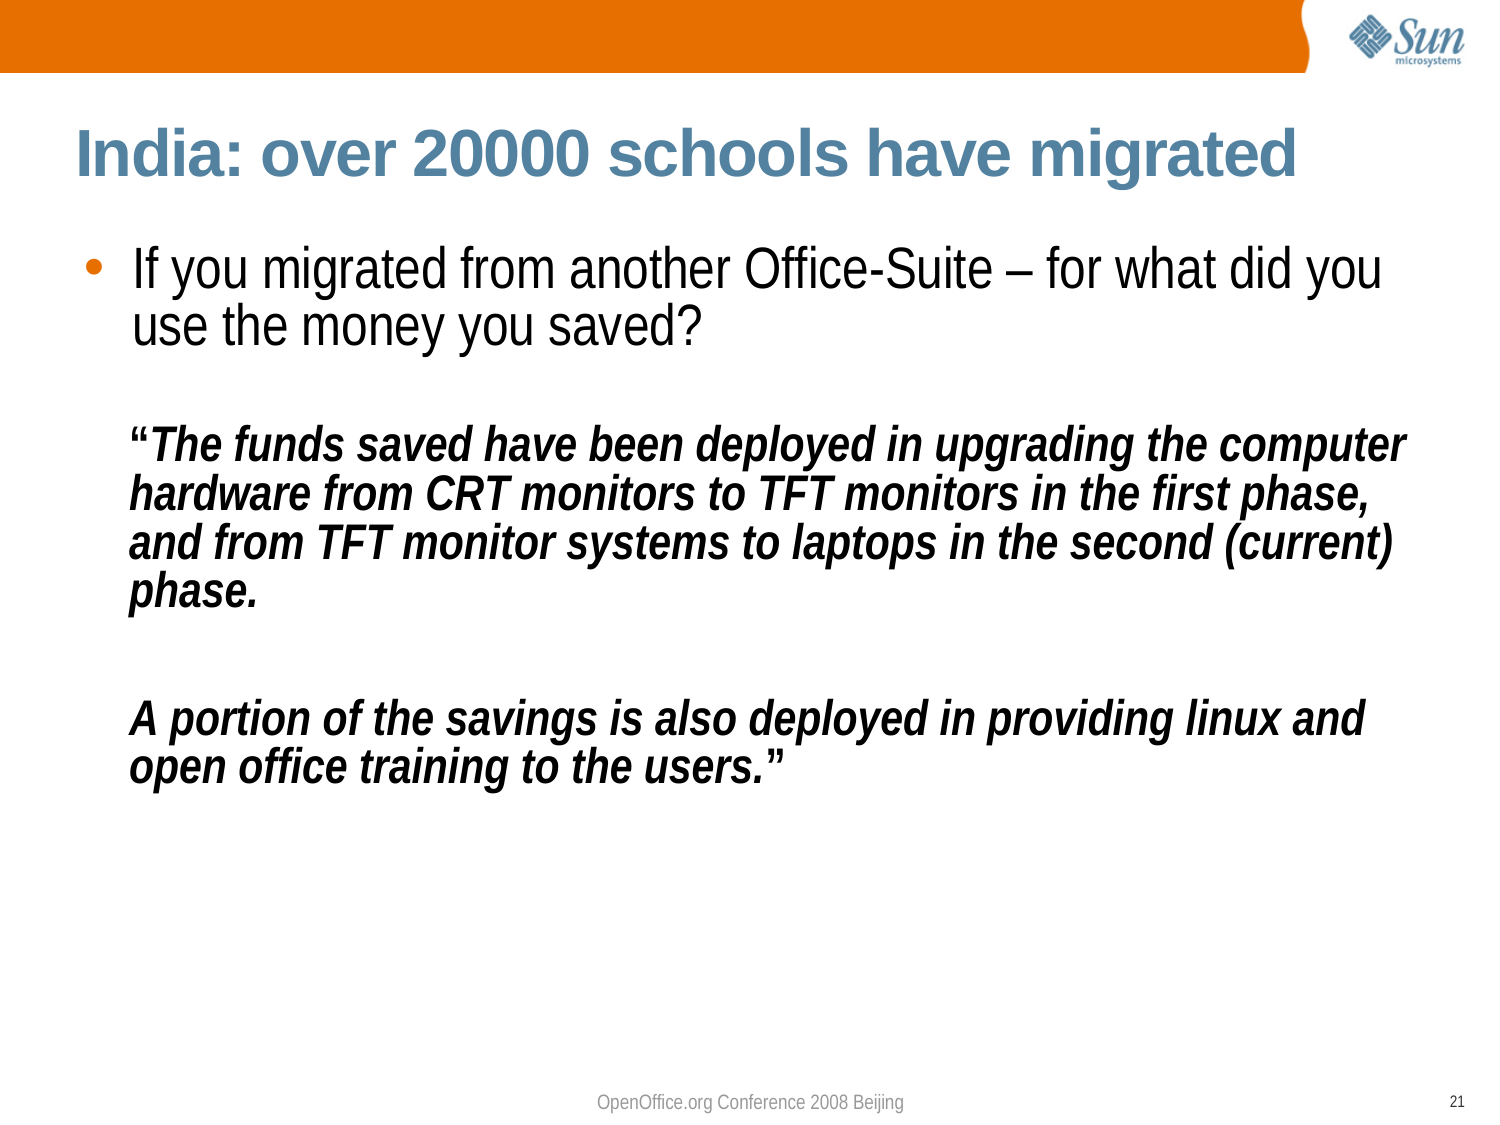

# India: over 20000 schools have migrated
If you migrated from another Office-Suite – for what did you use the money you saved?
“The funds saved have been deployed in upgrading the computer hardware from CRT monitors to TFT monitors in the first phase, and from TFT monitor systems to laptops in the second (current) phase.
A portion of the savings is also deployed in providing linux and open office training to the users.”